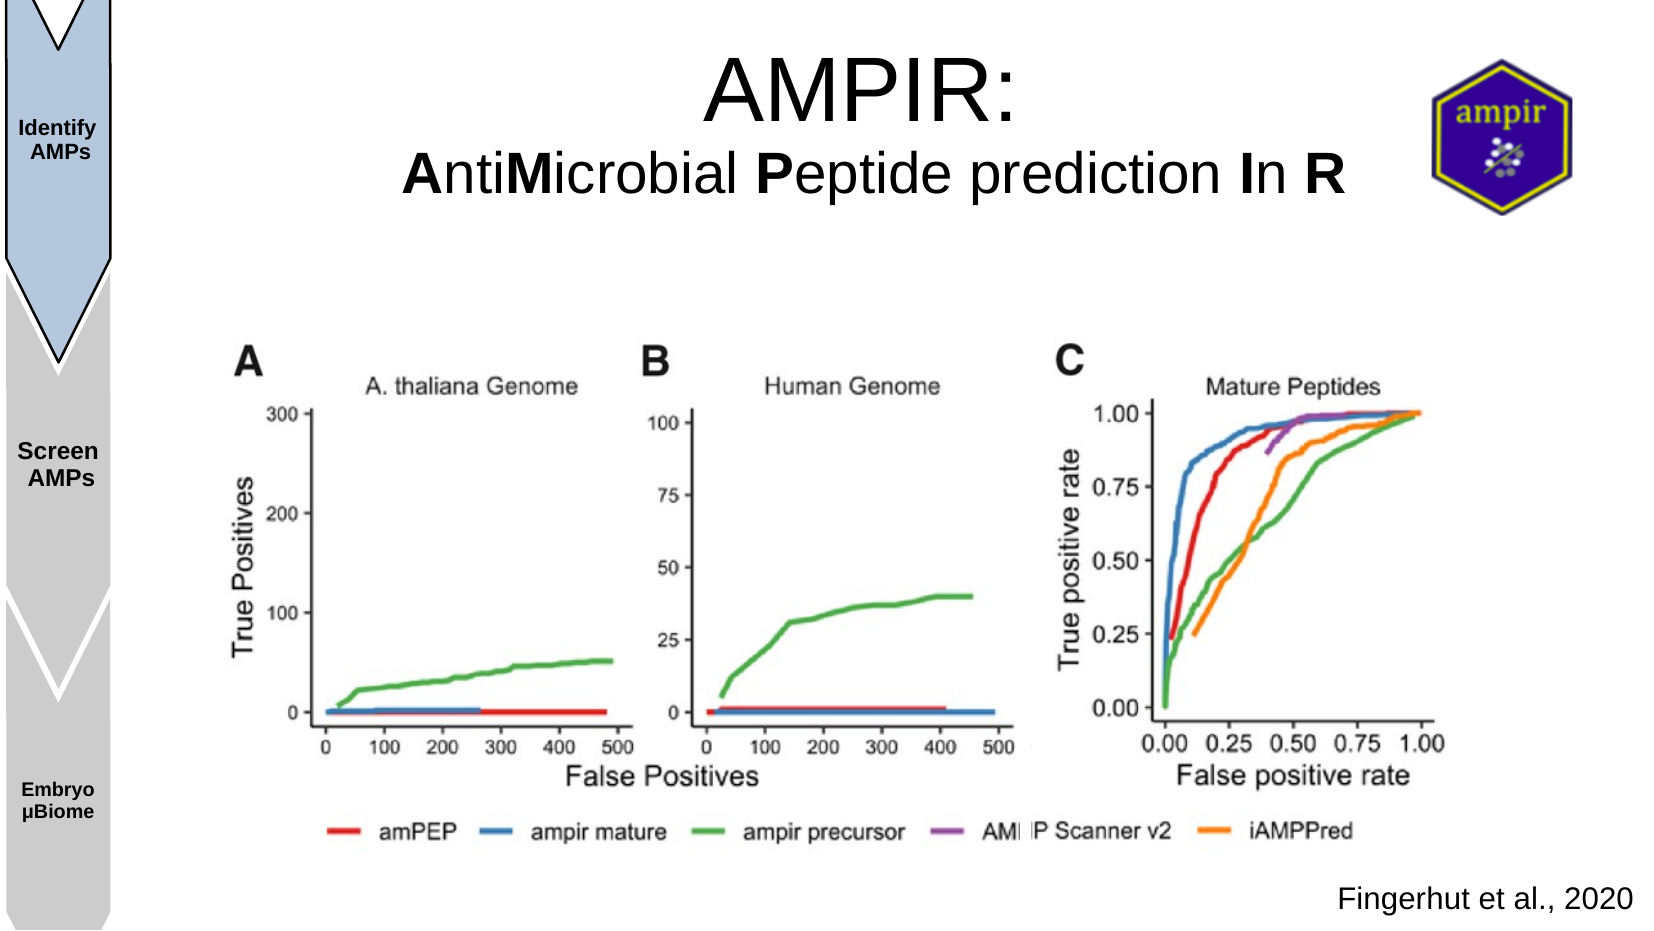

# AMPIR: AntiMicrobial Peptide prediction In R
Fingerhut et al., 2020